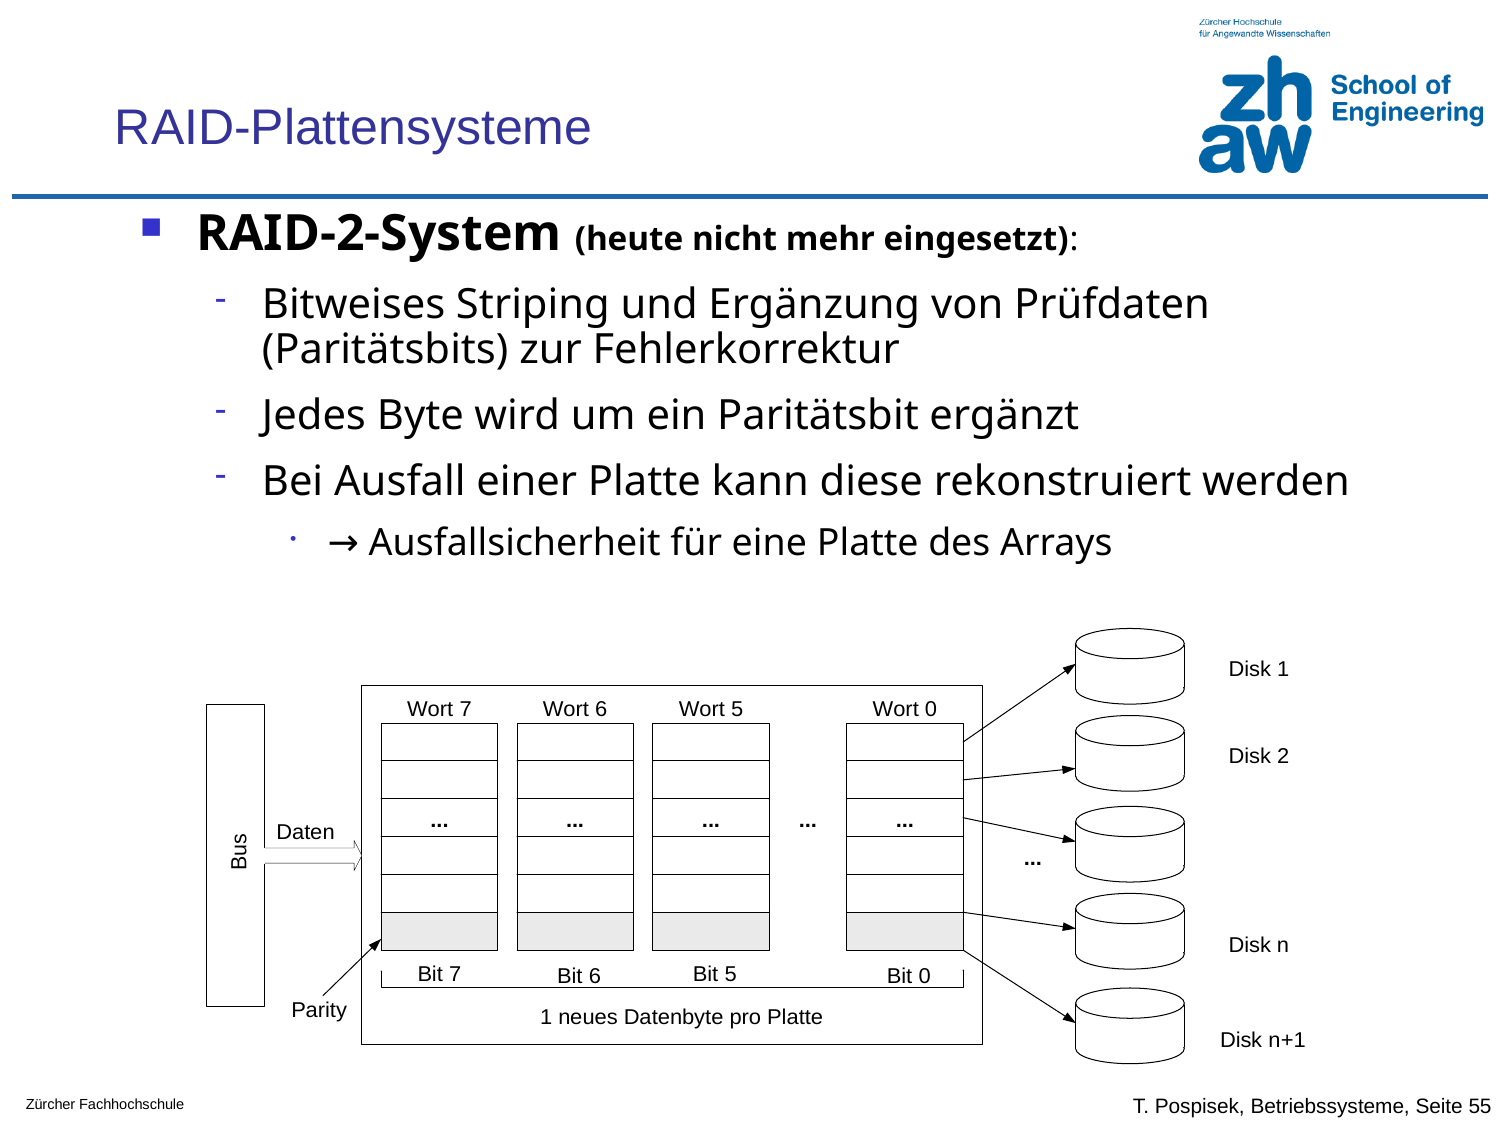

# RAID-Plattensysteme
RAID-2-System (heute nicht mehr eingesetzt):
Bitweises Striping und Ergänzung von Prüfdaten (Paritätsbits) zur Fehlerkorrektur
Jedes Byte wird um ein Paritätsbit ergänzt
Bei Ausfall einer Platte kann diese rekonstruiert werden
→ Ausfallsicherheit für eine Platte des Arrays